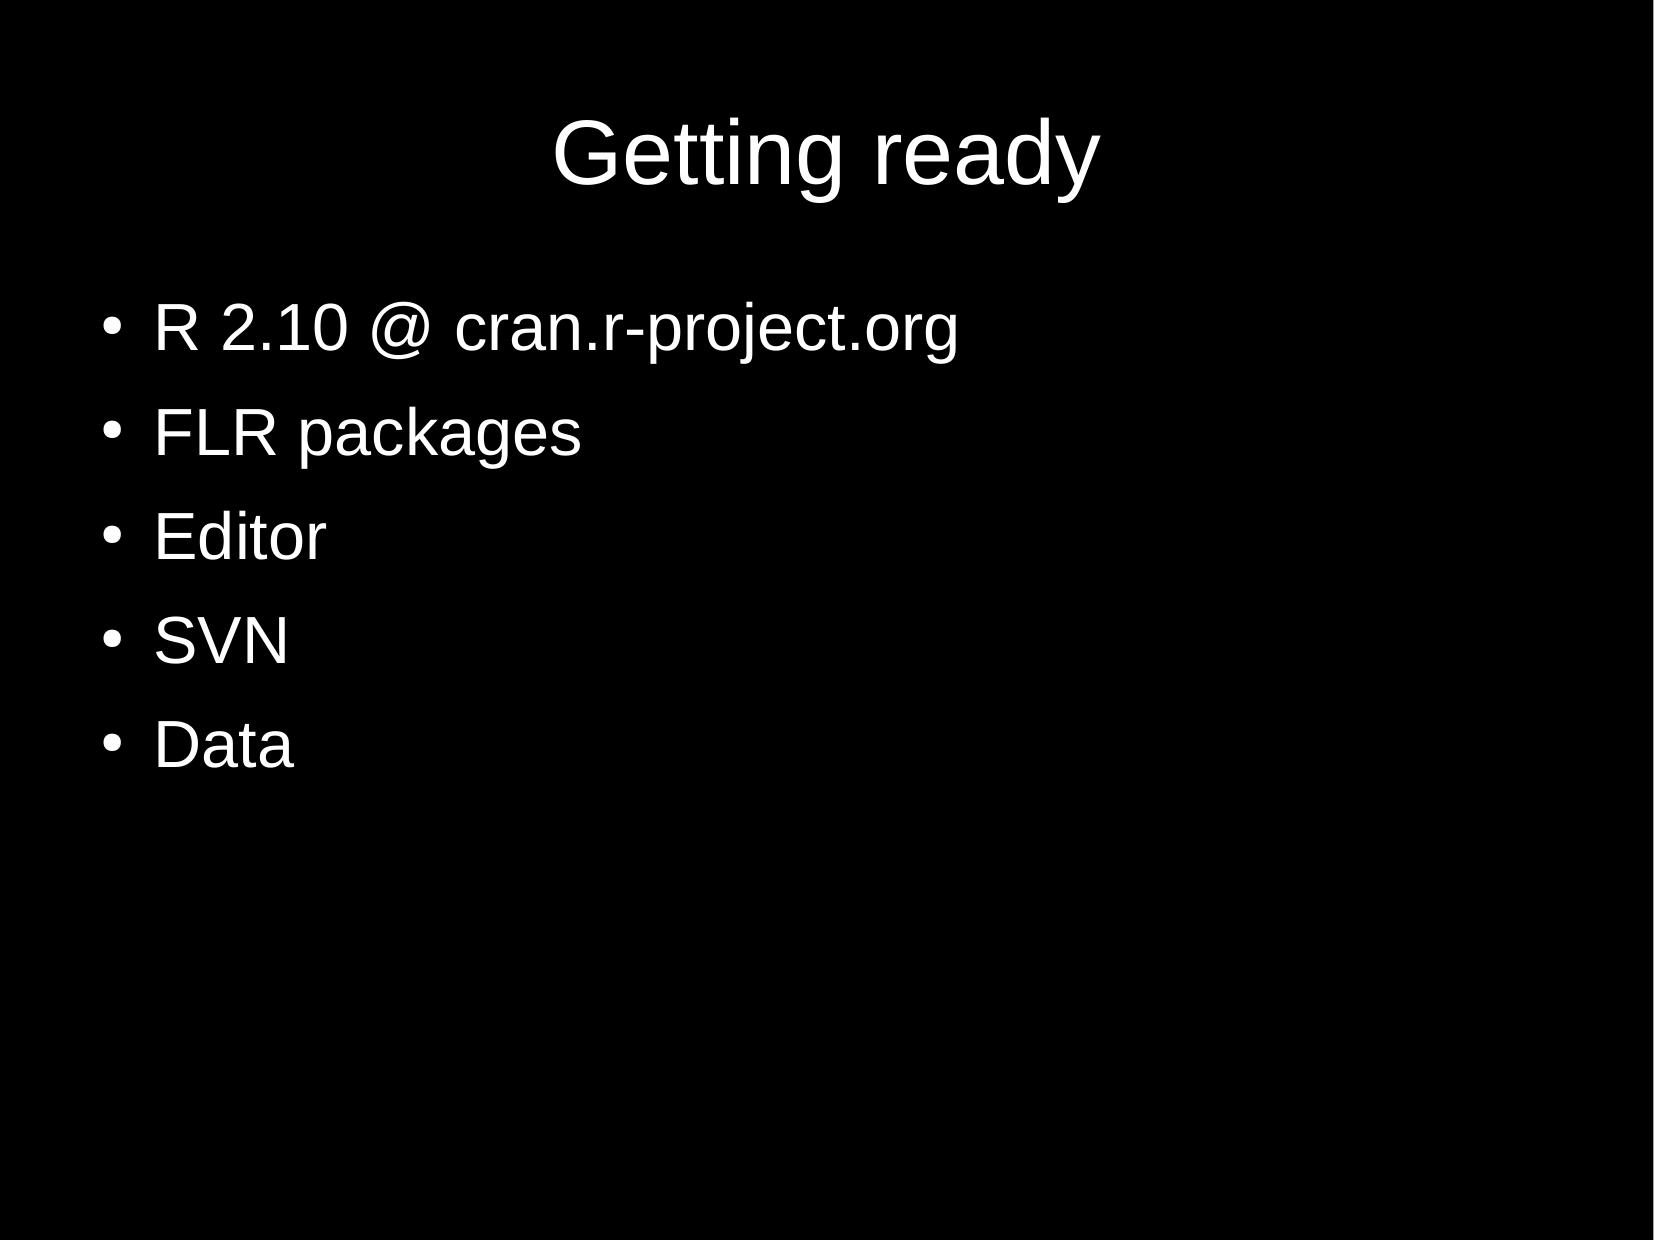

# Getting ready
R 2.10 @ cran.r-project.org
FLR packages
Editor
SVN
Data